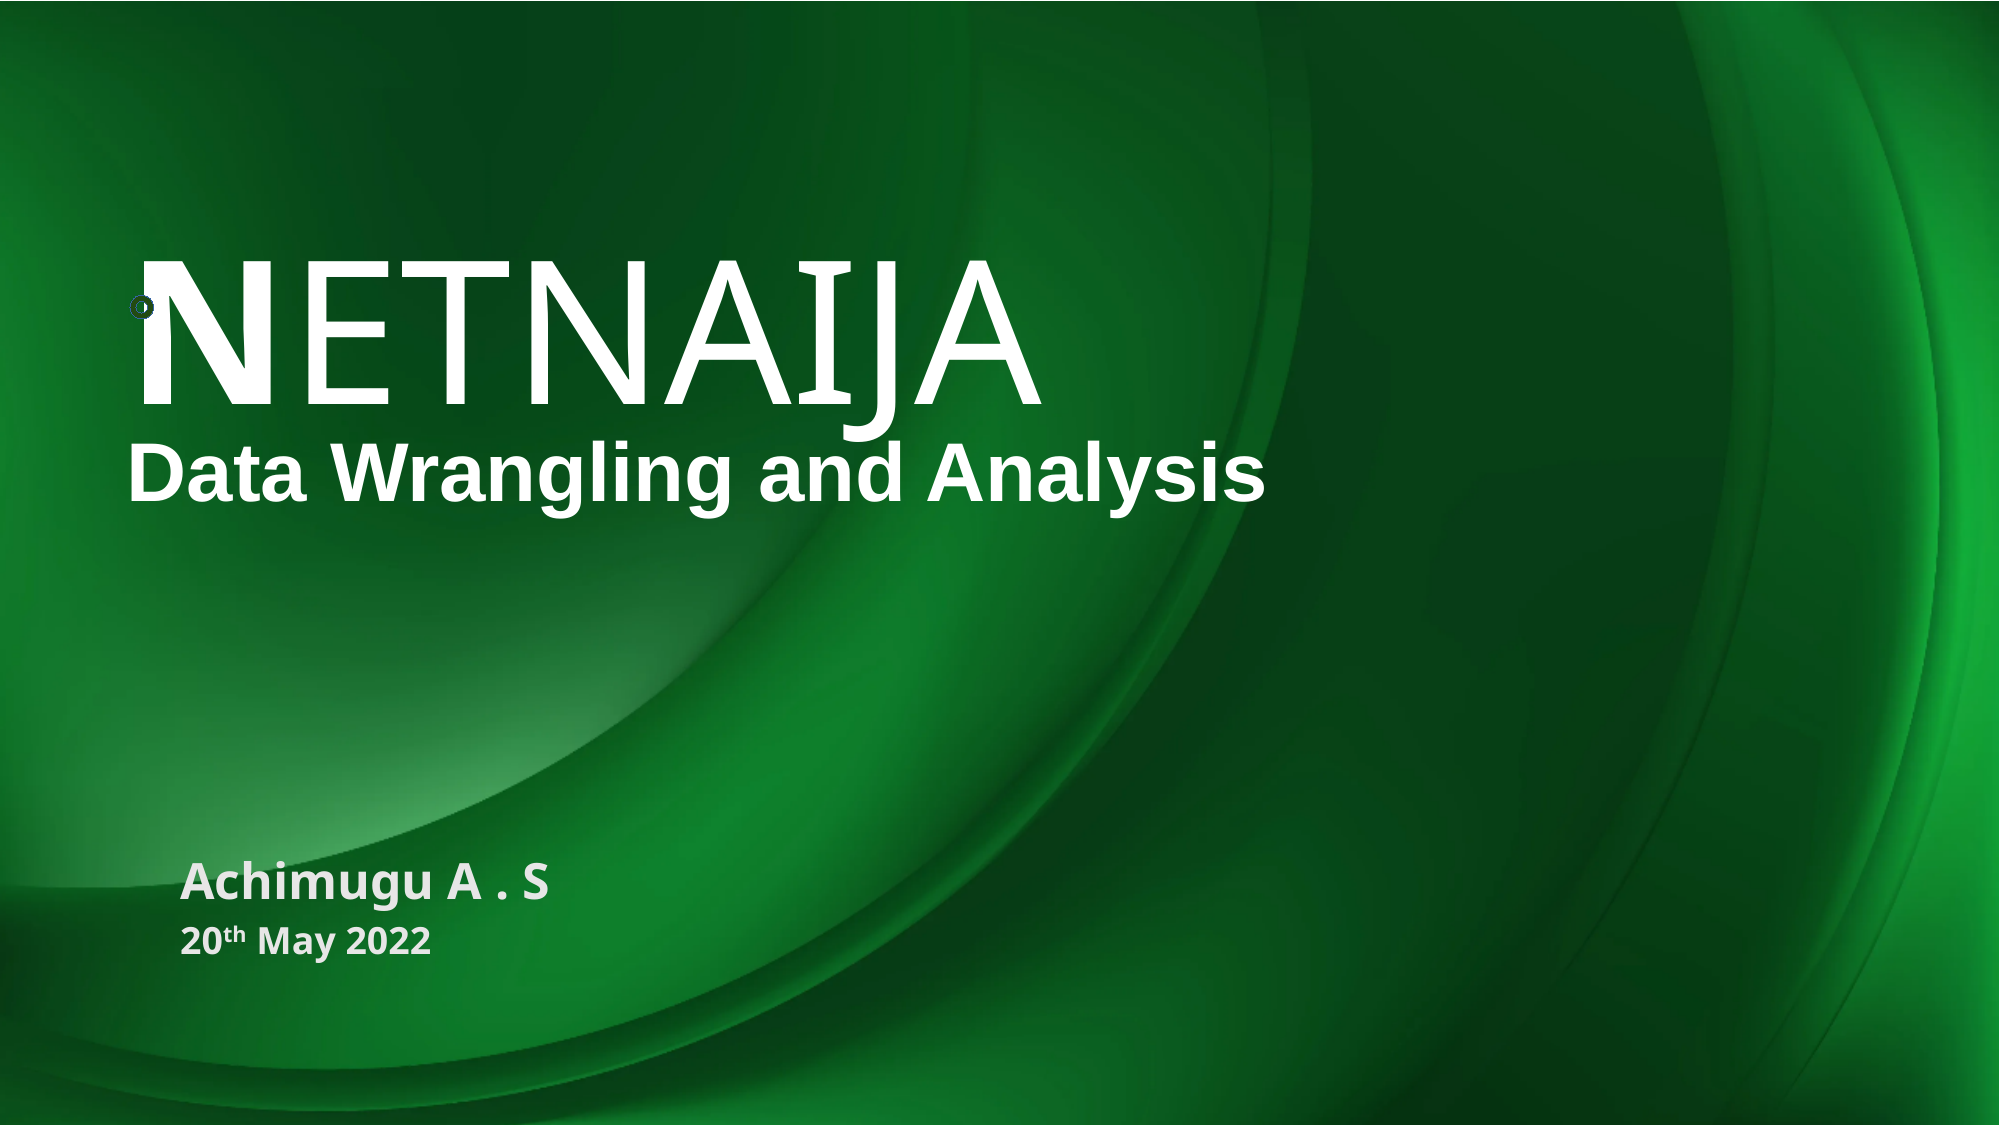

NETNAIJA
Data Wrangling and Analysis
Achimugu A . S
20th May 2022